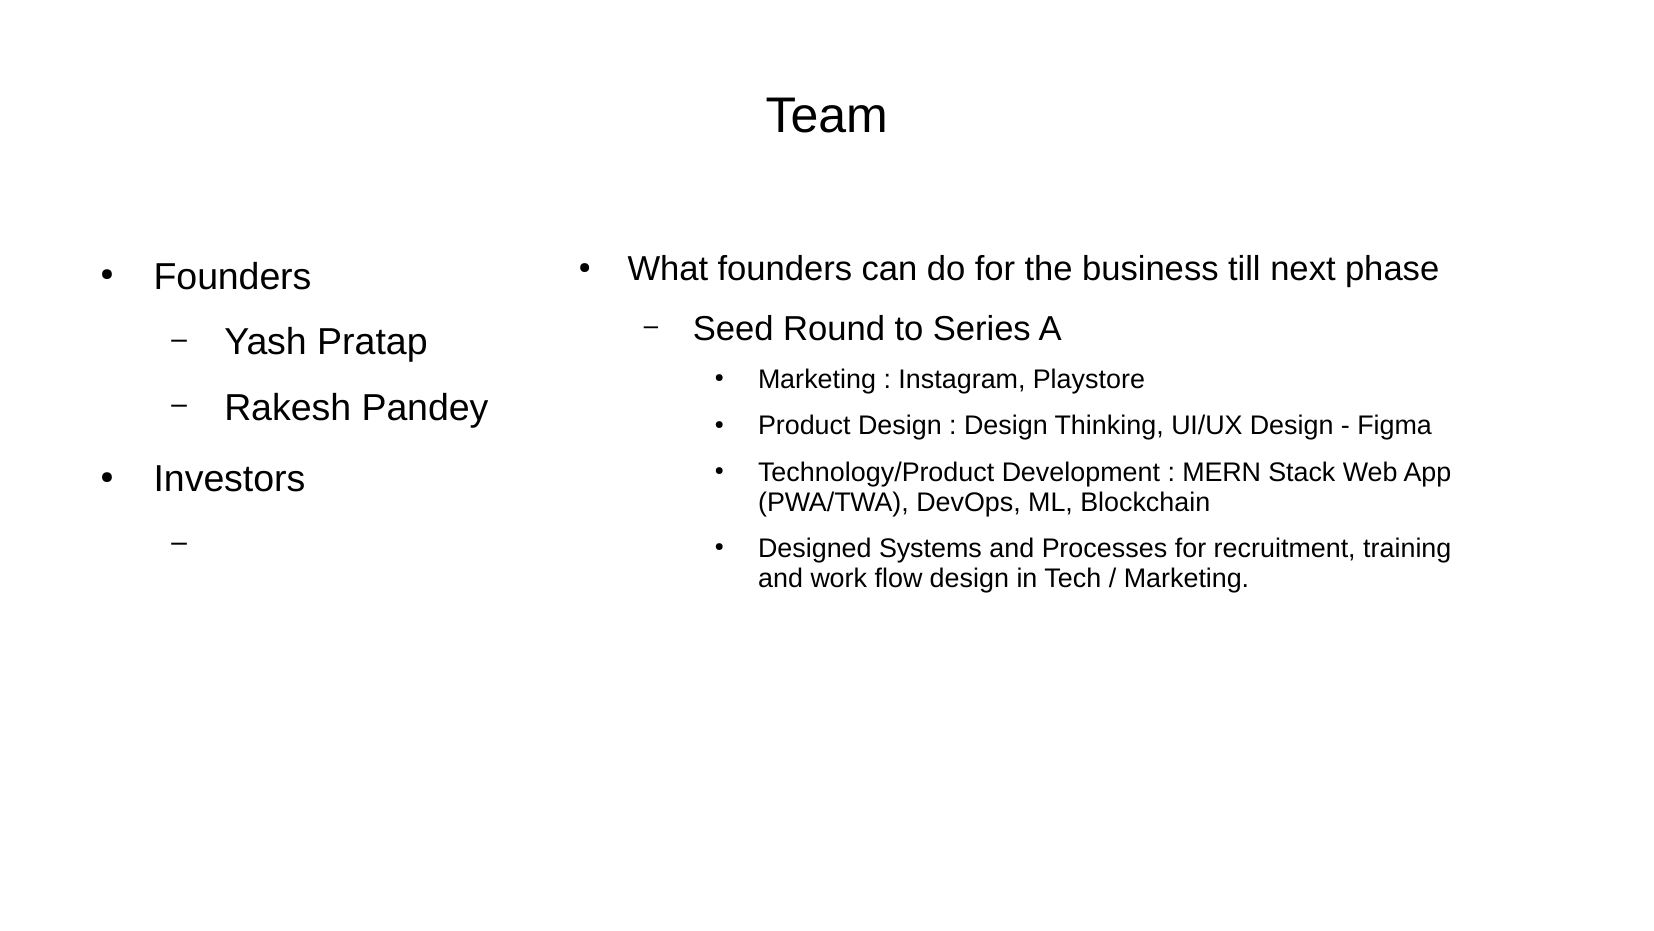

# Team
What founders can do for the business till next phase
Seed Round to Series A
Marketing : Instagram, Playstore
Product Design : Design Thinking, UI/UX Design - Figma
Technology/Product Development : MERN Stack Web App (PWA/TWA), DevOps, ML, Blockchain
Designed Systems and Processes for recruitment, training and work flow design in Tech / Marketing.
Founders
Yash Pratap
Rakesh Pandey
Investors